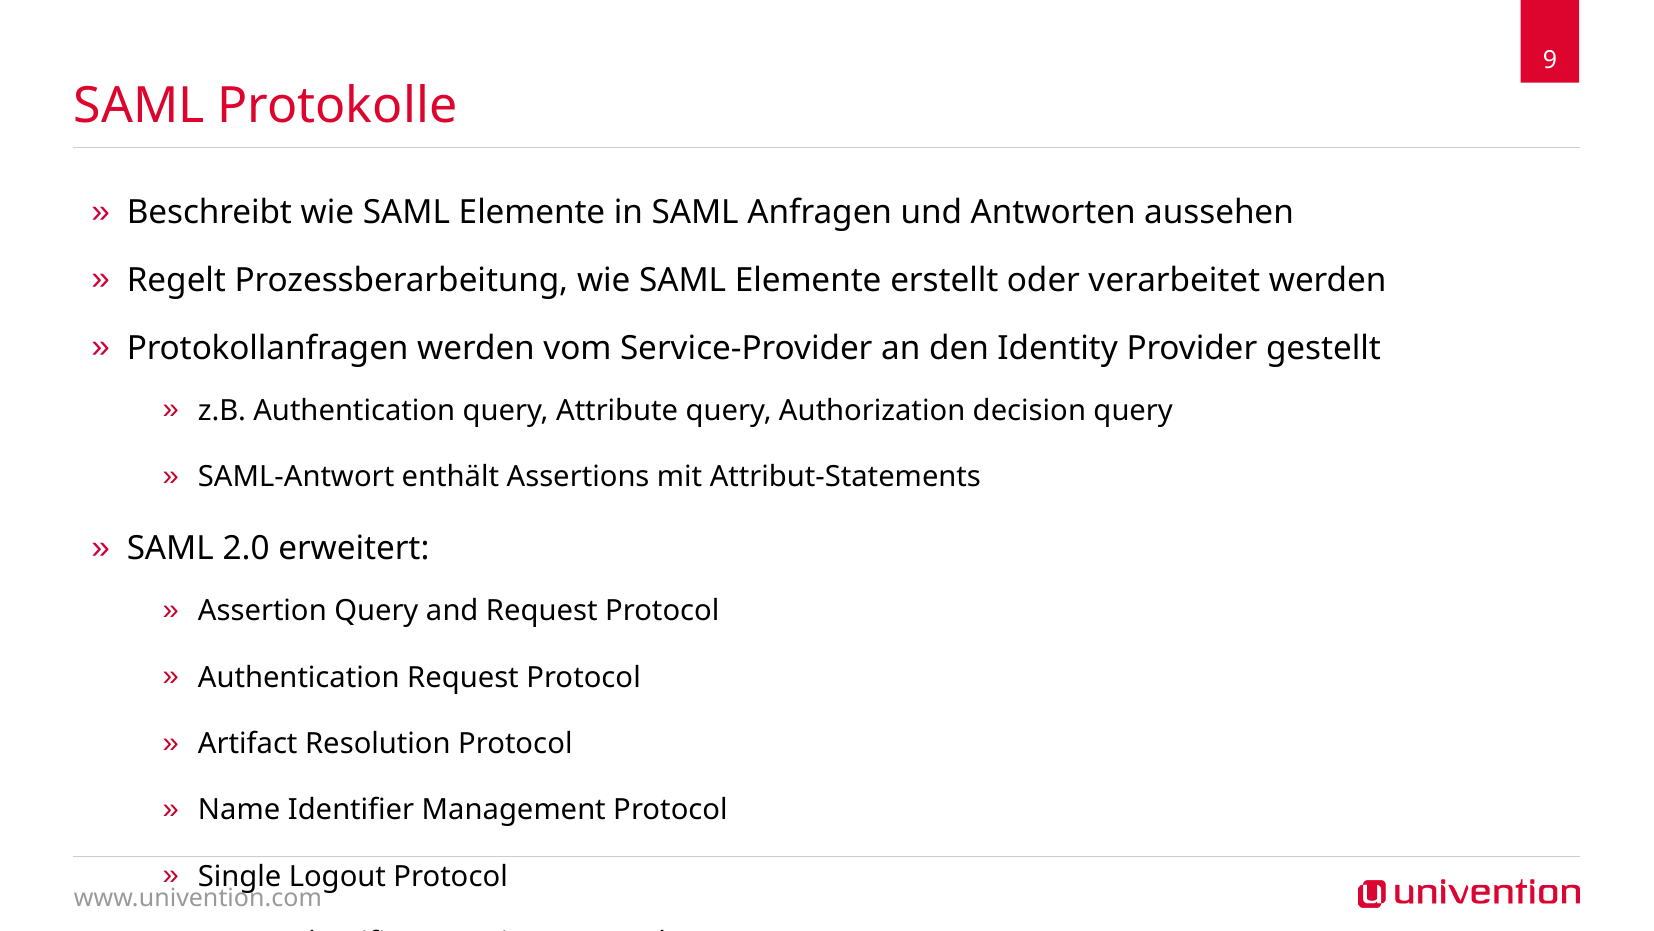

# SAML Protokolle
Beschreibt wie SAML Elemente in SAML Anfragen und Antworten aussehen
Regelt Prozessberarbeitung, wie SAML Elemente erstellt oder verarbeitet werden
Protokollanfragen werden vom Service-Provider an den Identity Provider gestellt
z.B. Authentication query, Attribute query, Authorization decision query
SAML-Antwort enthält Assertions mit Attribut-Statements
SAML 2.0 erweitert:
Assertion Query and Request Protocol
Authentication Request Protocol
Artifact Resolution Protocol
Name Identifier Management Protocol
Single Logout Protocol
Name Identifier Mapping Protocol